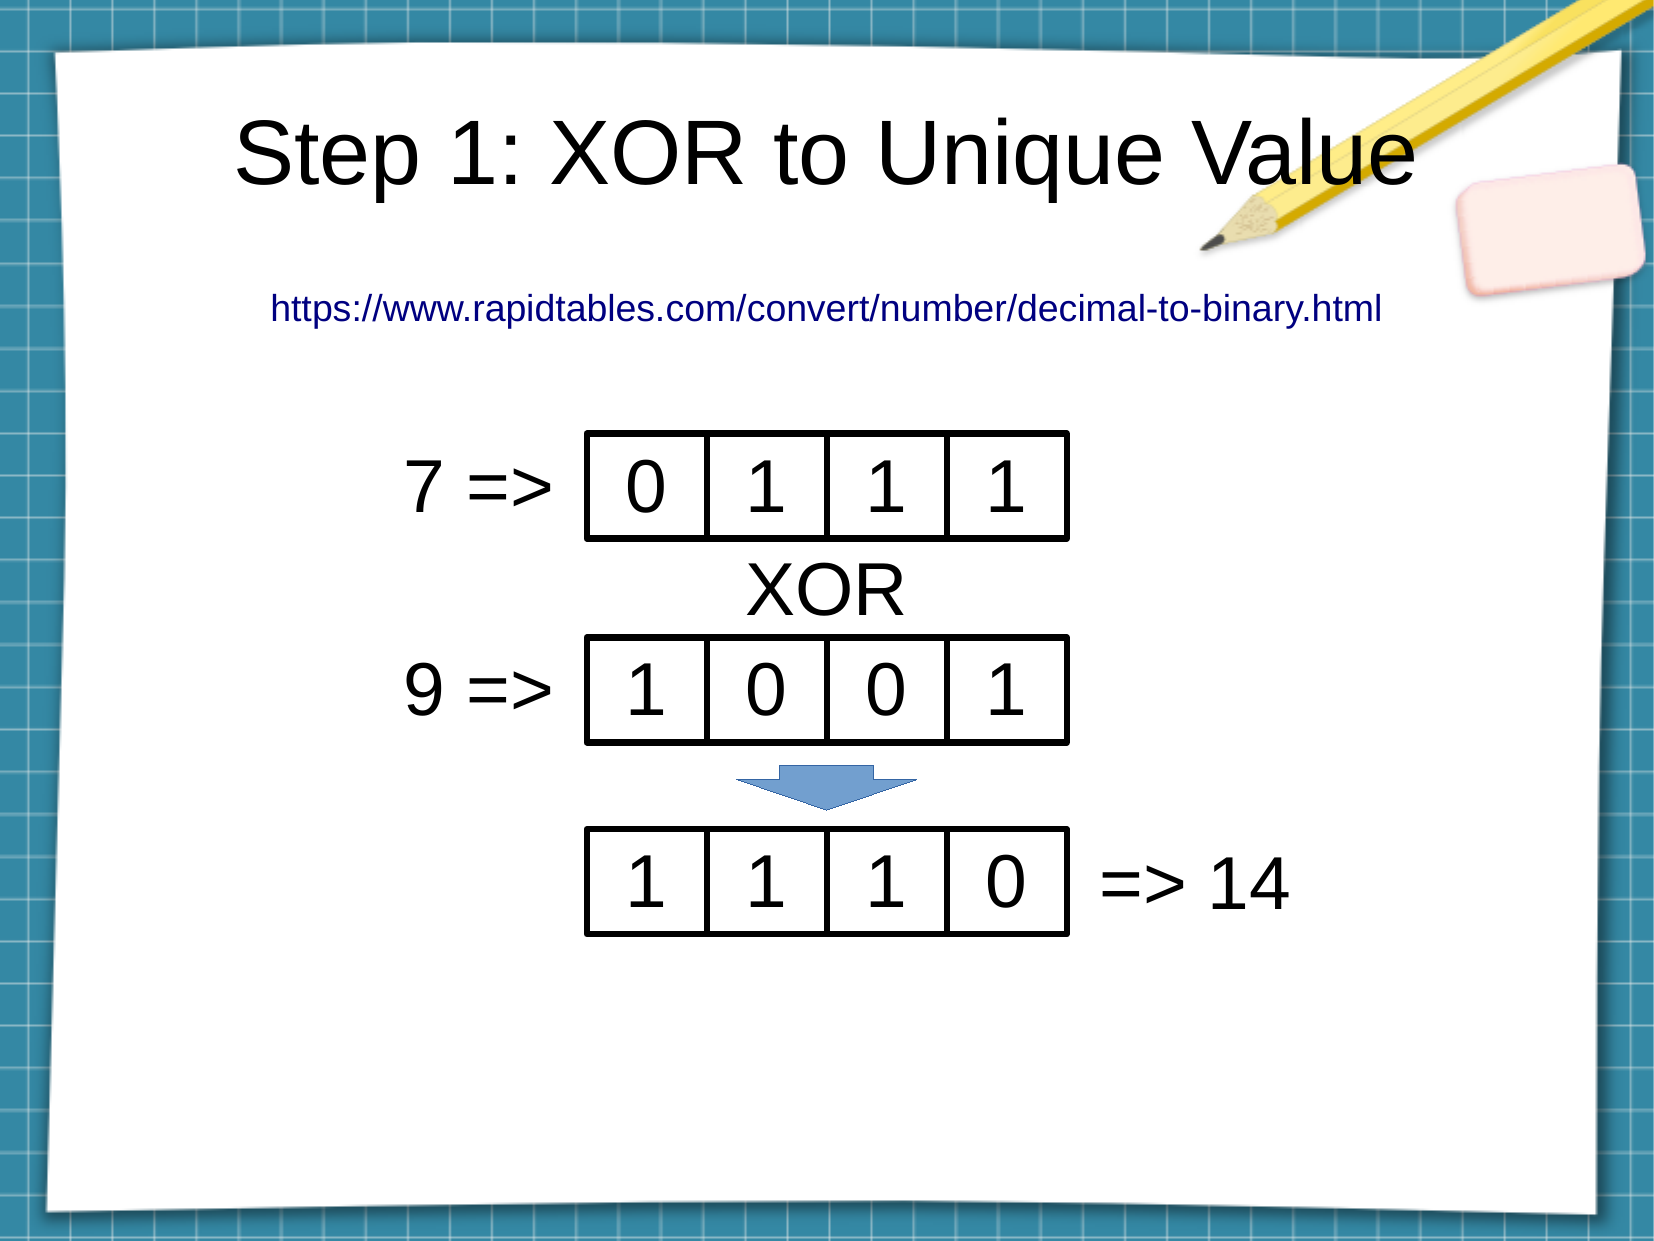

# Step 1: XOR to Unique Value
https://www.rapidtables.com/convert/number/decimal-to-binary.html
7 =>
0
1
1
1
XOR
9 =>
1
0
0
1
1
1
1
0
=> 14